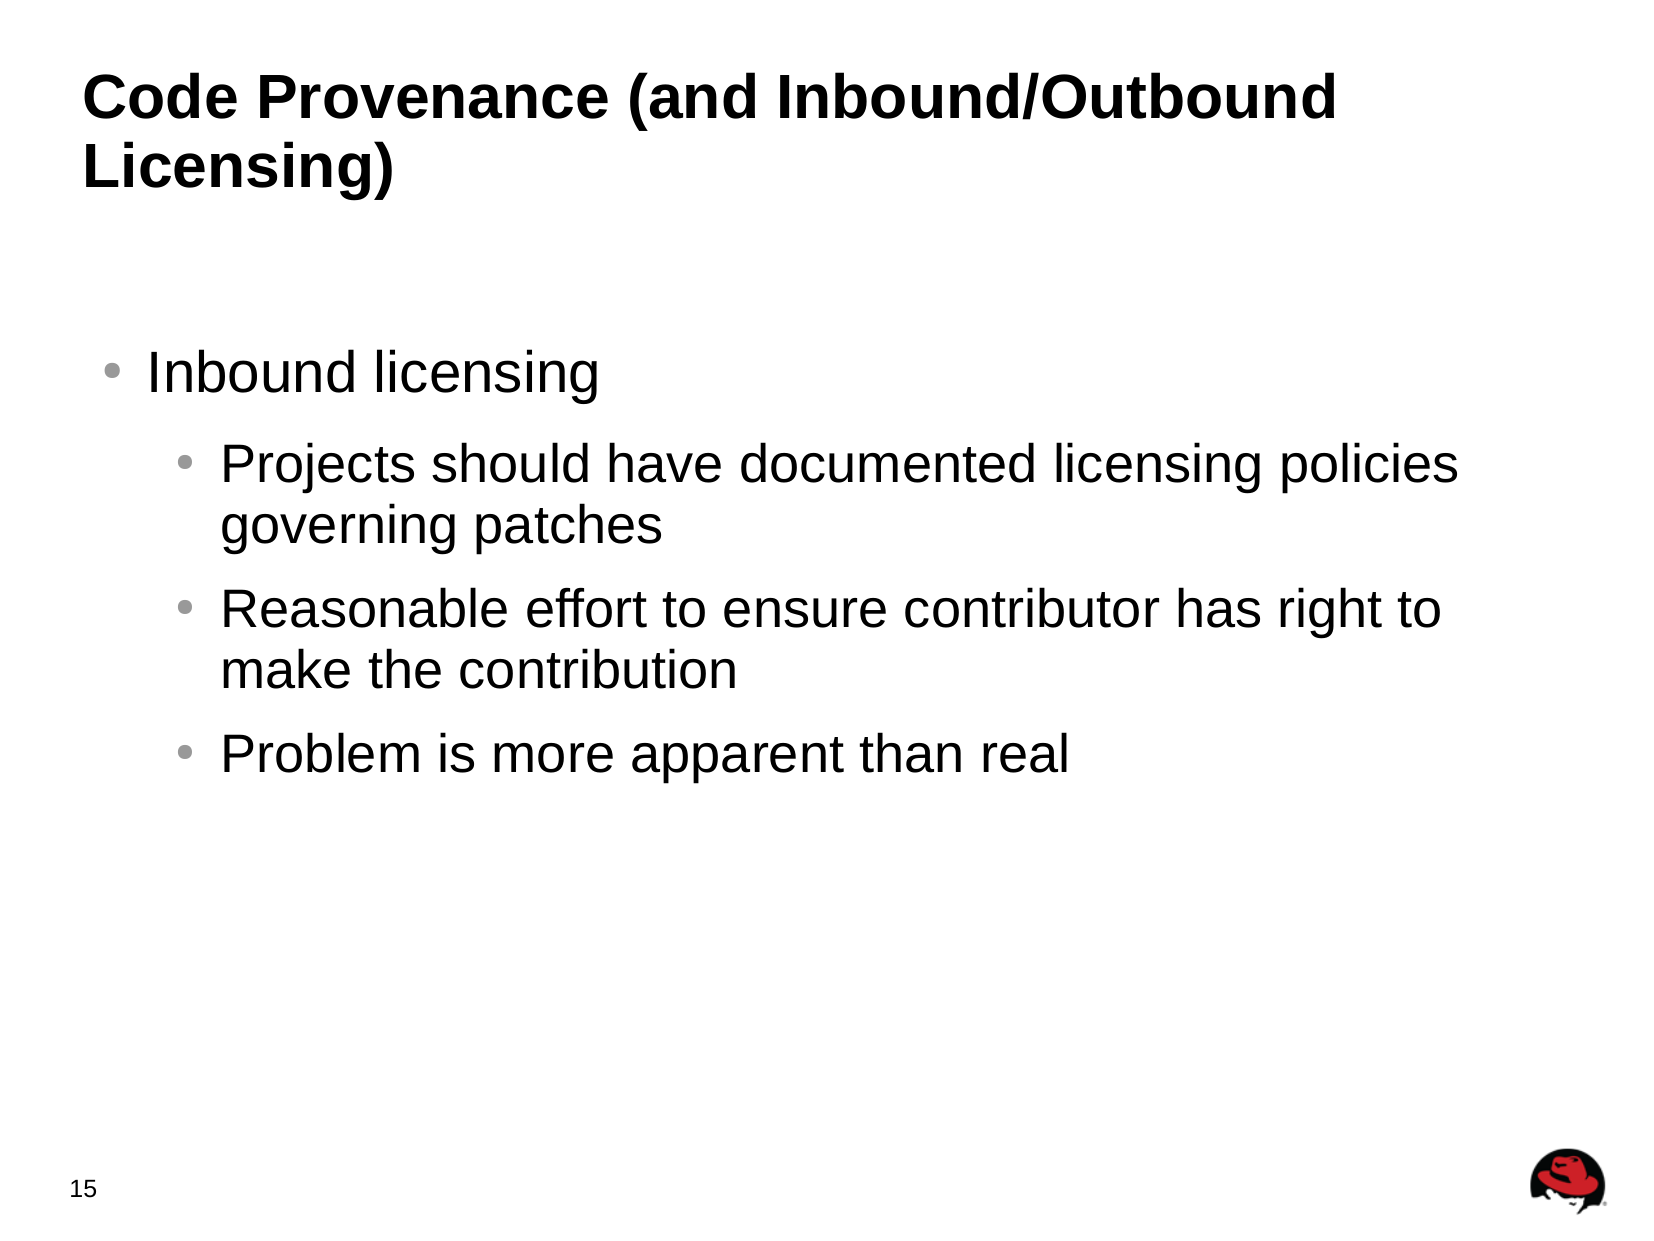

# Code Provenance (and Inbound/Outbound Licensing)
Inbound licensing
Projects should have documented licensing policies governing patches
Reasonable effort to ensure contributor has right to make the contribution
Problem is more apparent than real